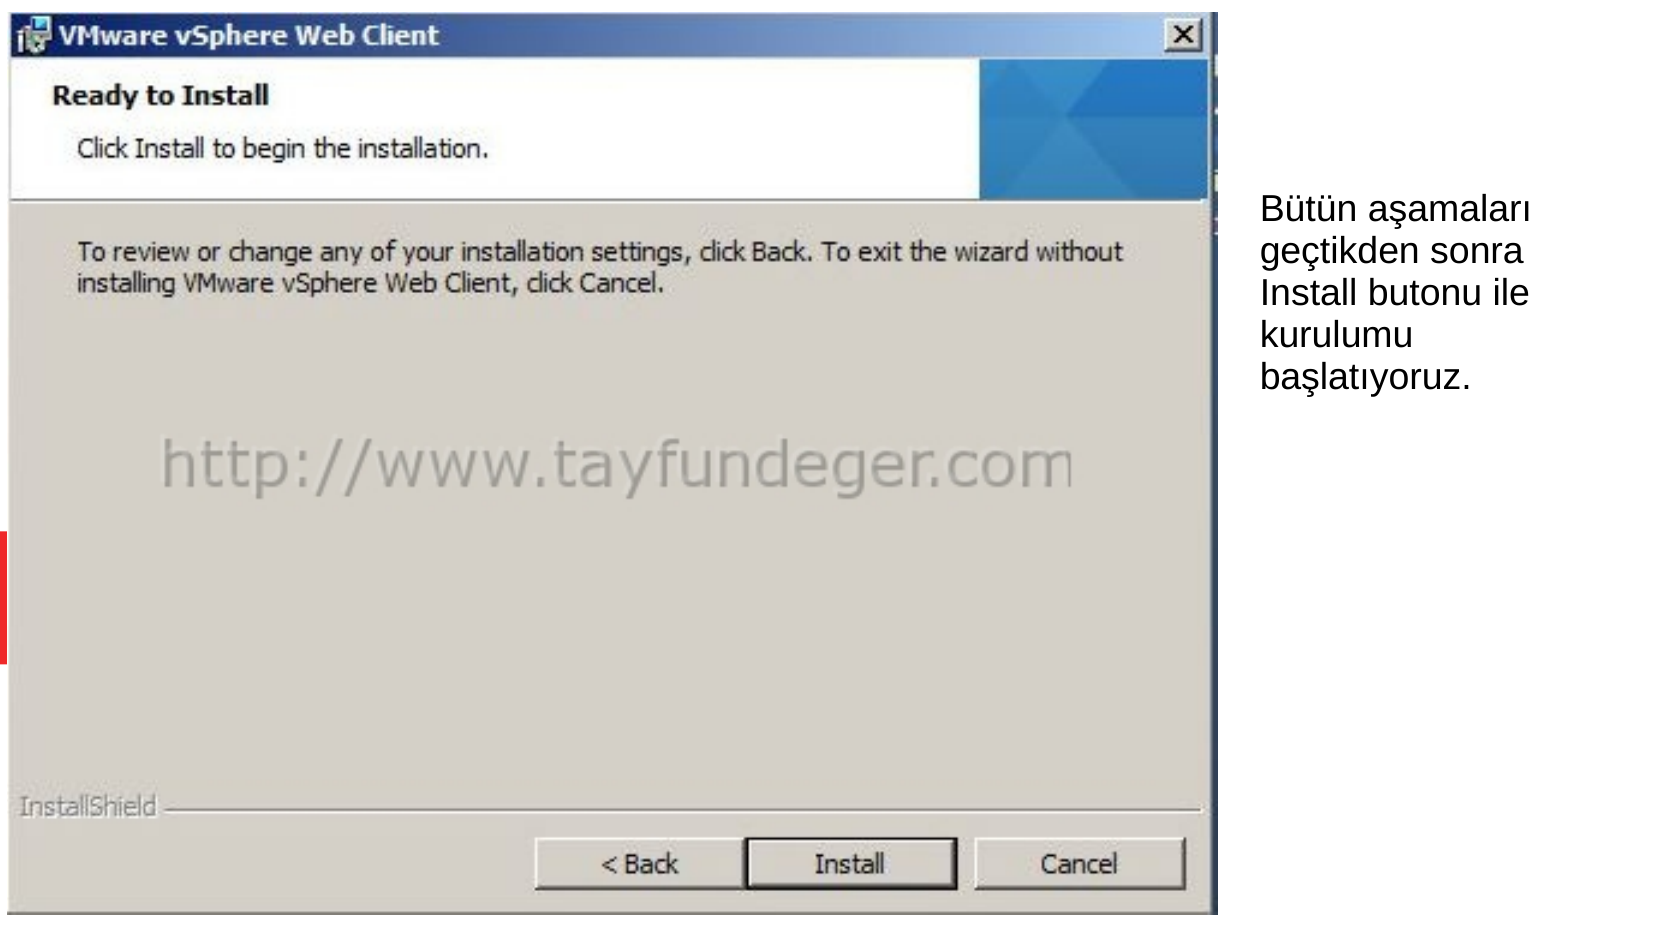

Bütün aşamaları geçtikden sonra Install butonu ile kurulumu başlatıyoruz.